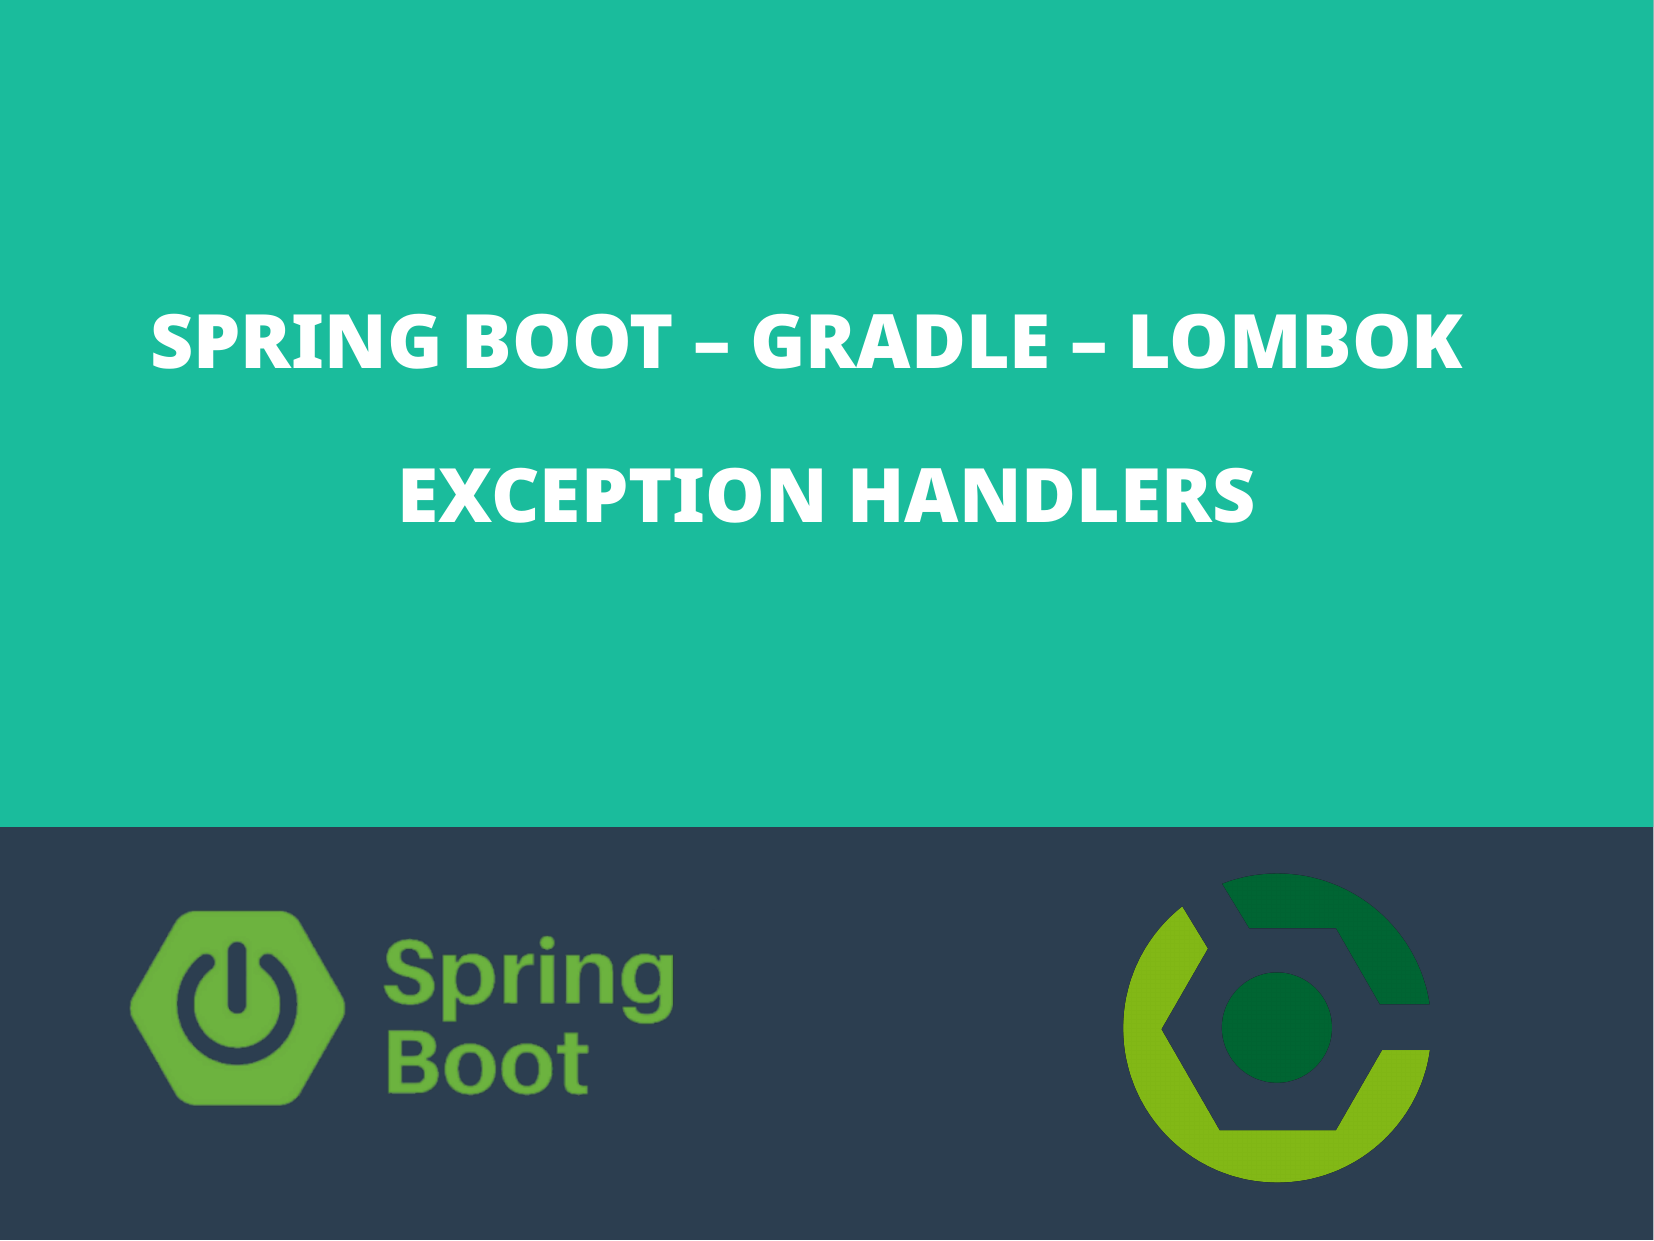

# SPRING BOOT – GRADLE – LOMBOK EXCEPTION HANDLERS